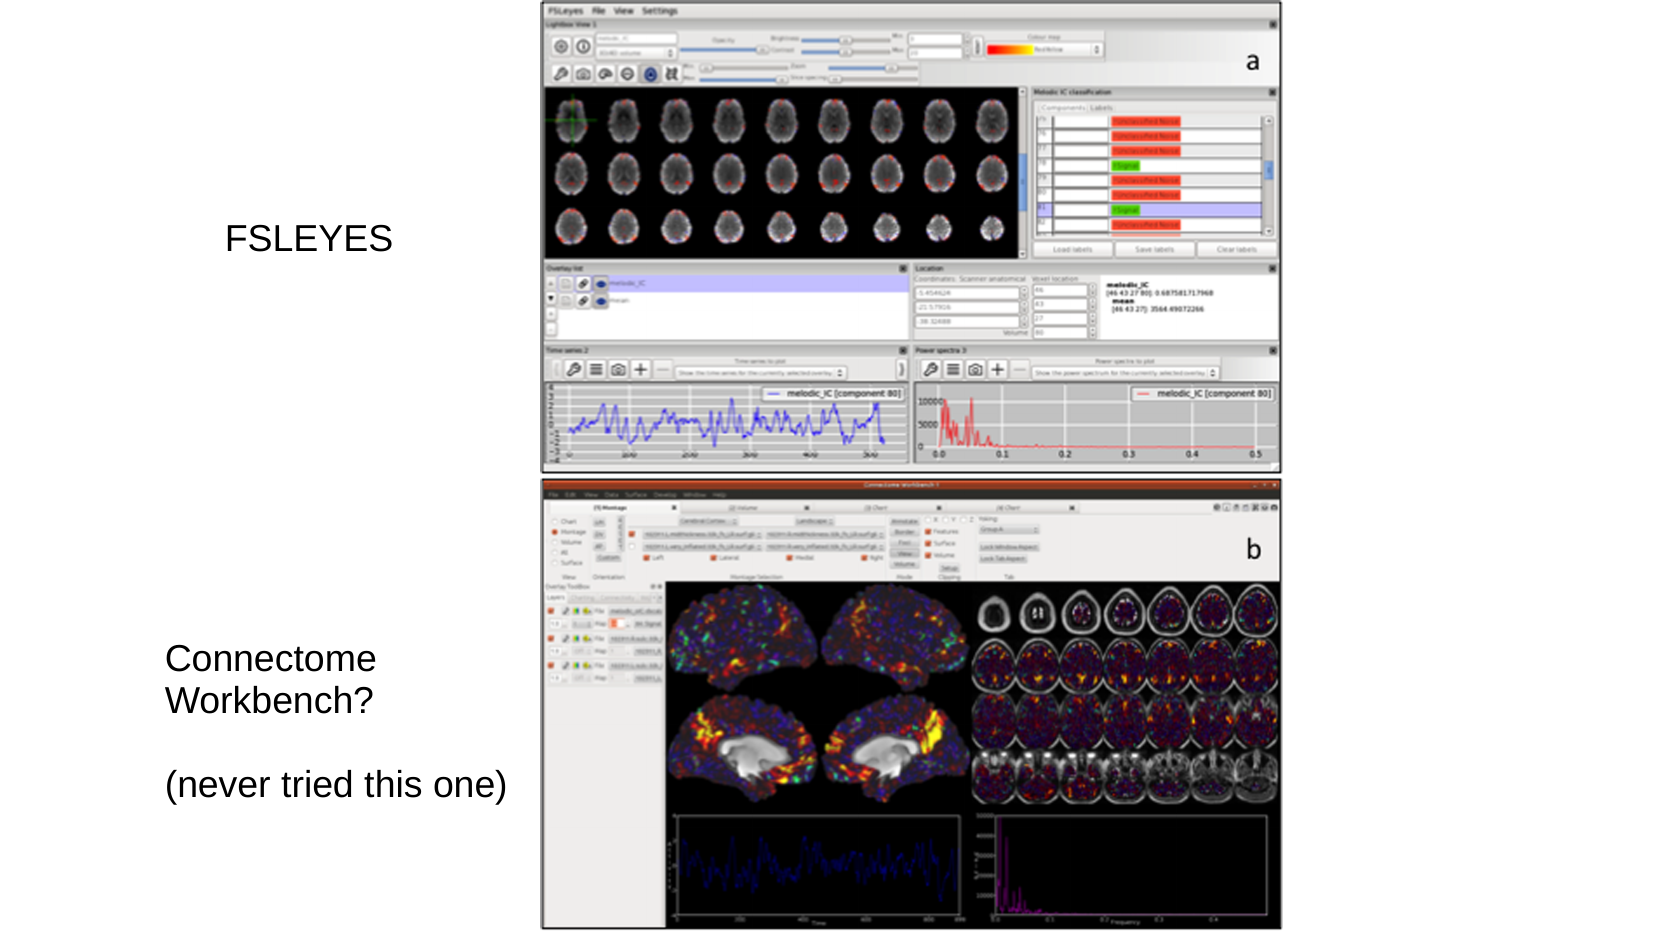

FSLEYES
Connectome
Workbench?
(never tried this one)